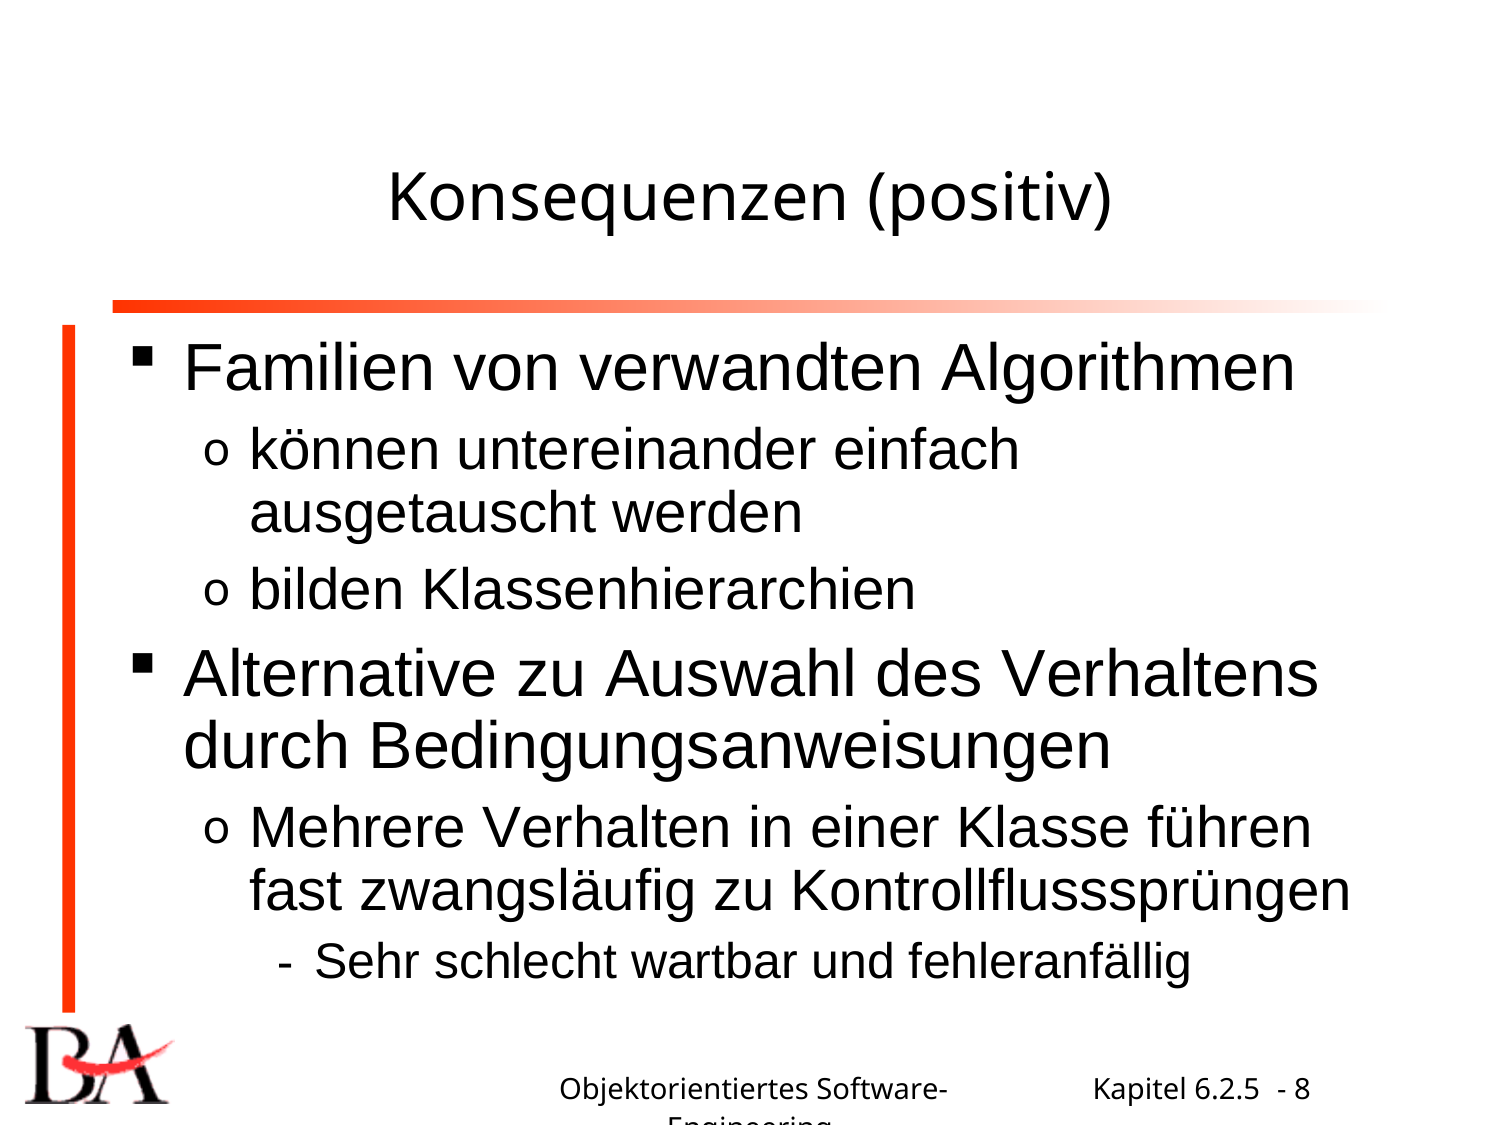

# Konsequenzen (positiv)
Familien von verwandten Algorithmen
können untereinander einfach ausgetauscht werden
bilden Klassenhierarchien
Alternative zu Auswahl des Verhaltens durch Bedingungsanweisungen
Mehrere Verhalten in einer Klasse führen fast zwangsläufig zu Kontrollflusssprüngen
Sehr schlecht wartbar und fehleranfällig
8